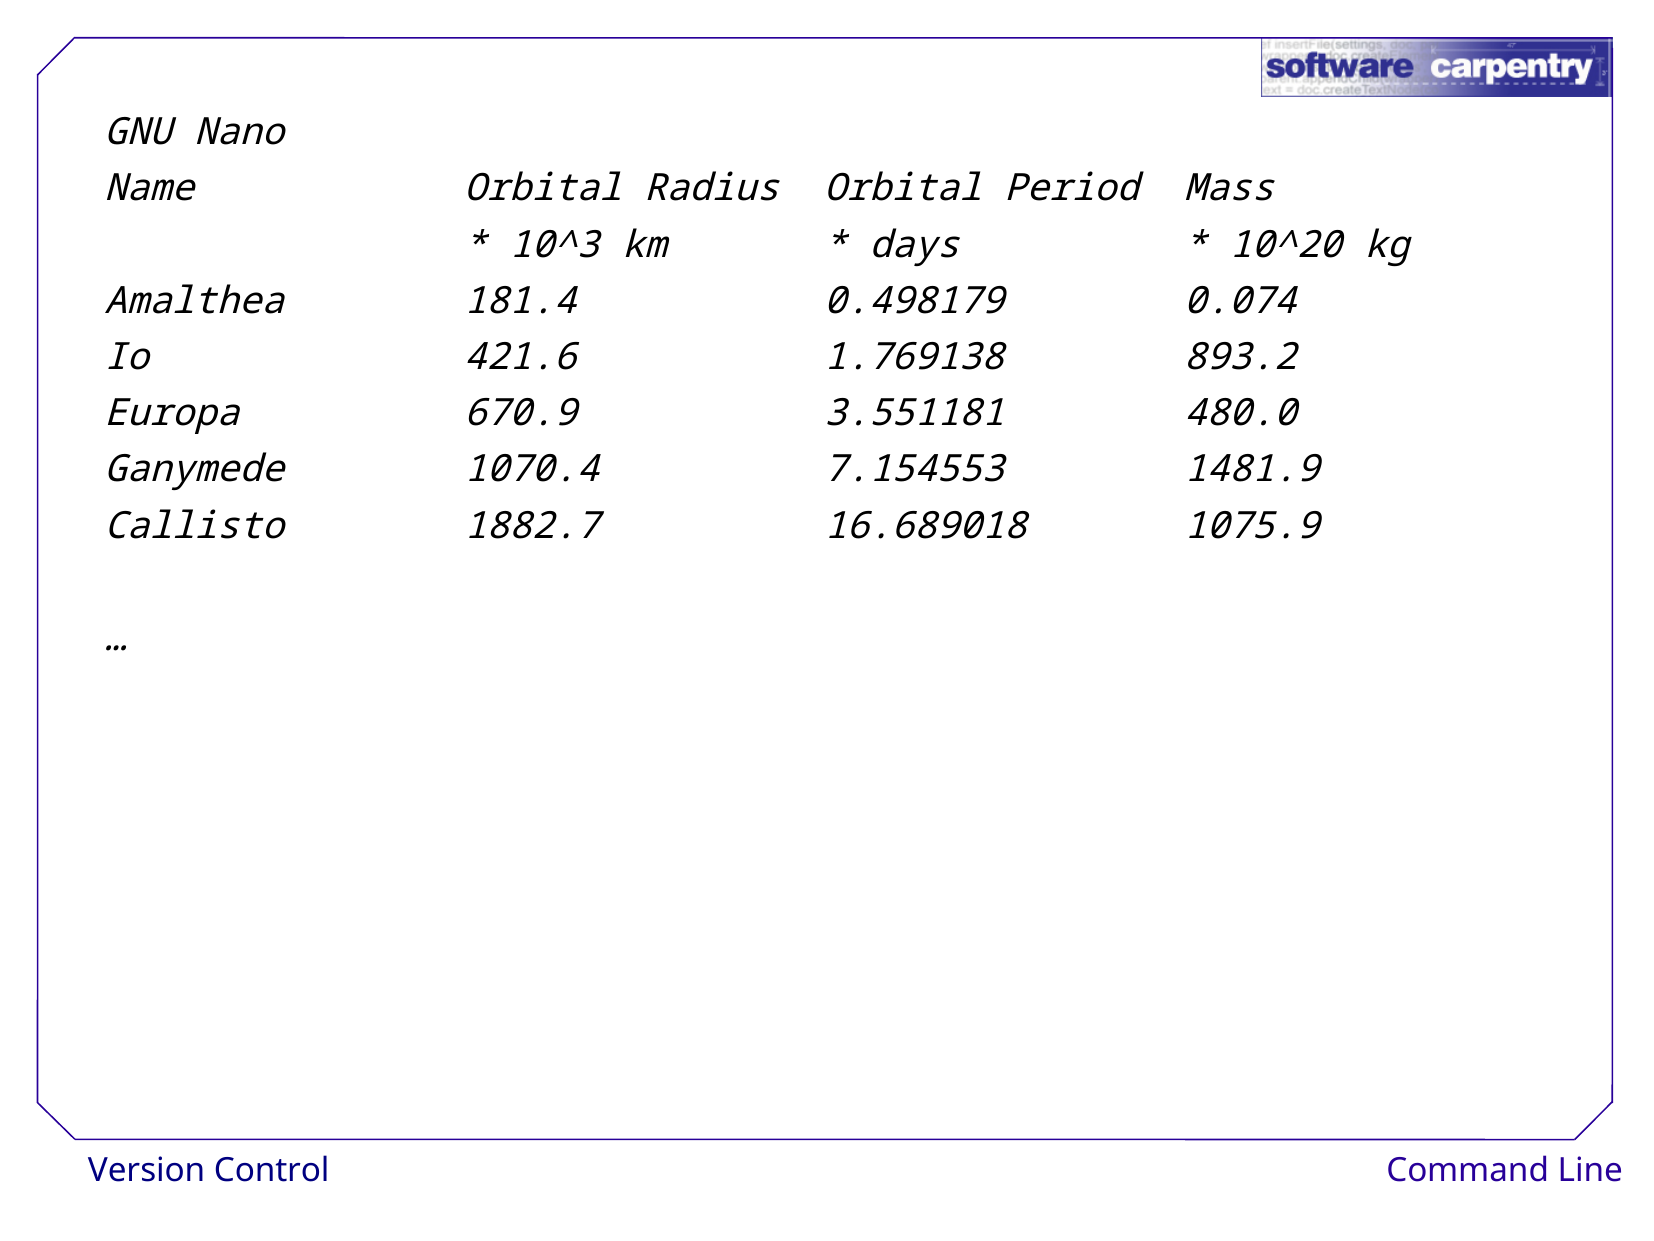

GNU Nano
Name Orbital Radius Orbital Period Mass
 * 10^3 km * days 	 * 10^20 kg
Amalthea 181.4 0.498179 0.074
Io 421.6 1.769138 893.2
Europa 670.9 3.551181 480.0
Ganymede 1070.4 7.154553 1481.9
Callisto 1882.7 16.689018 1075.9
…